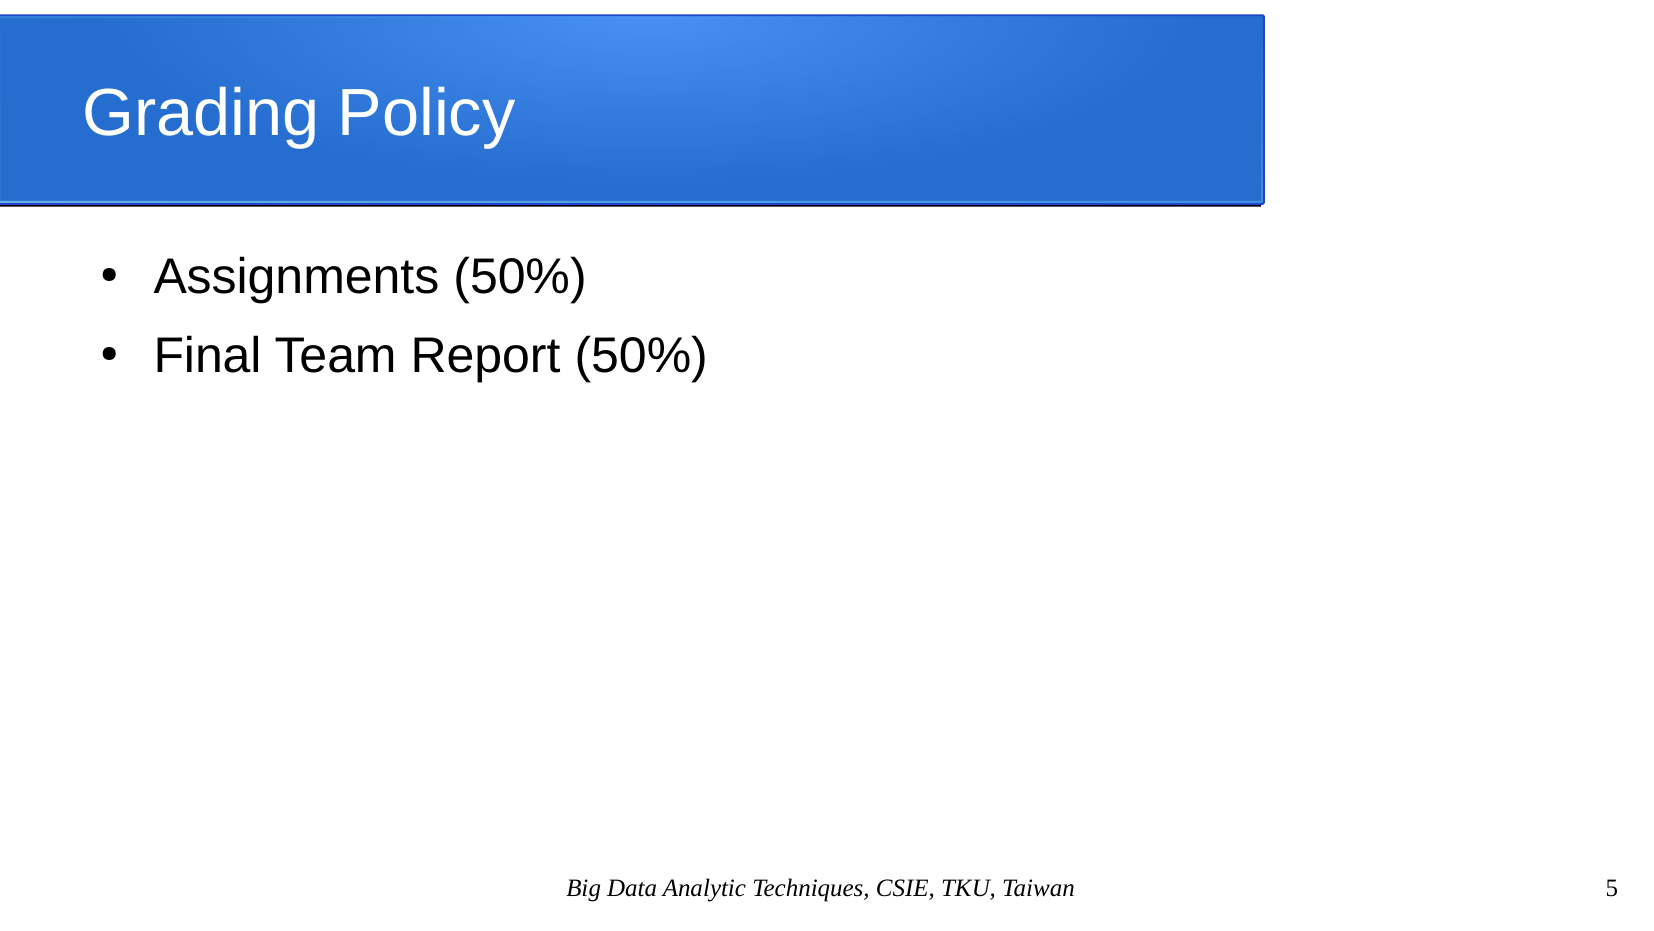

# Grading Policy
Assignments (50%)
Final Team Report (50%)
Big Data Analytic Techniques, CSIE, TKU, Taiwan
5